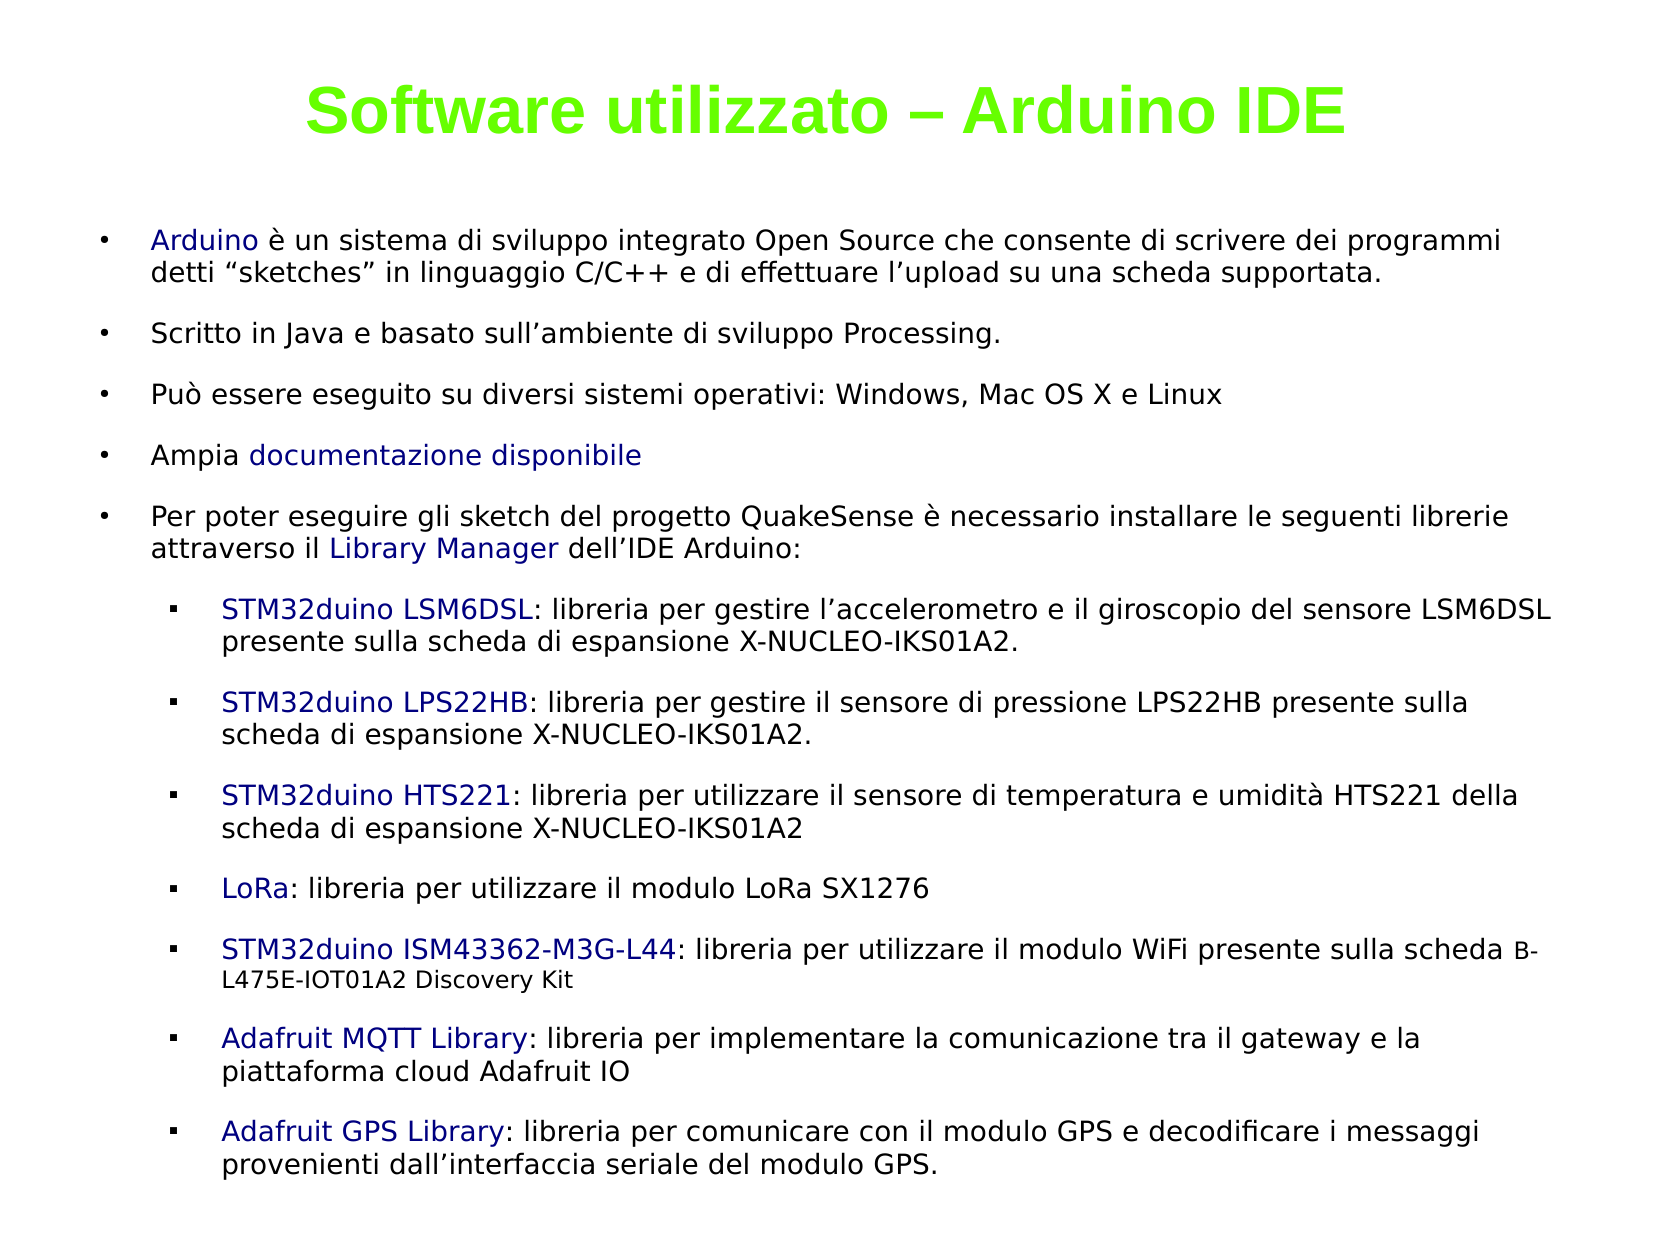

# Software utilizzato – Arduino IDE
Arduino è un sistema di sviluppo integrato Open Source che consente di scrivere dei programmi detti “sketches” in linguaggio C/C++ e di effettuare l’upload su una scheda supportata.
Scritto in Java e basato sull’ambiente di sviluppo Processing.
Può essere eseguito su diversi sistemi operativi: Windows, Mac OS X e Linux
Ampia documentazione disponibile
Per poter eseguire gli sketch del progetto QuakeSense è necessario installare le seguenti librerie attraverso il Library Manager dell’IDE Arduino:
STM32duino LSM6DSL: libreria per gestire l’accelerometro e il giroscopio del sensore LSM6DSL presente sulla scheda di espansione X-NUCLEO-IKS01A2.
STM32duino LPS22HB: libreria per gestire il sensore di pressione LPS22HB presente sulla scheda di espansione X-NUCLEO-IKS01A2.
STM32duino HTS221: libreria per utilizzare il sensore di temperatura e umidità HTS221 della scheda di espansione X-NUCLEO-IKS01A2
LoRa: libreria per utilizzare il modulo LoRa SX1276
STM32duino ISM43362-M3G-L44: libreria per utilizzare il modulo WiFi presente sulla scheda B-L475E-IOT01A2 Discovery Kit
Adafruit MQTT Library: libreria per implementare la comunicazione tra il gateway e la piattaforma cloud Adafruit IO
Adafruit GPS Library: libreria per comunicare con il modulo GPS e decodificare i messaggi provenienti dall’interfaccia seriale del modulo GPS.